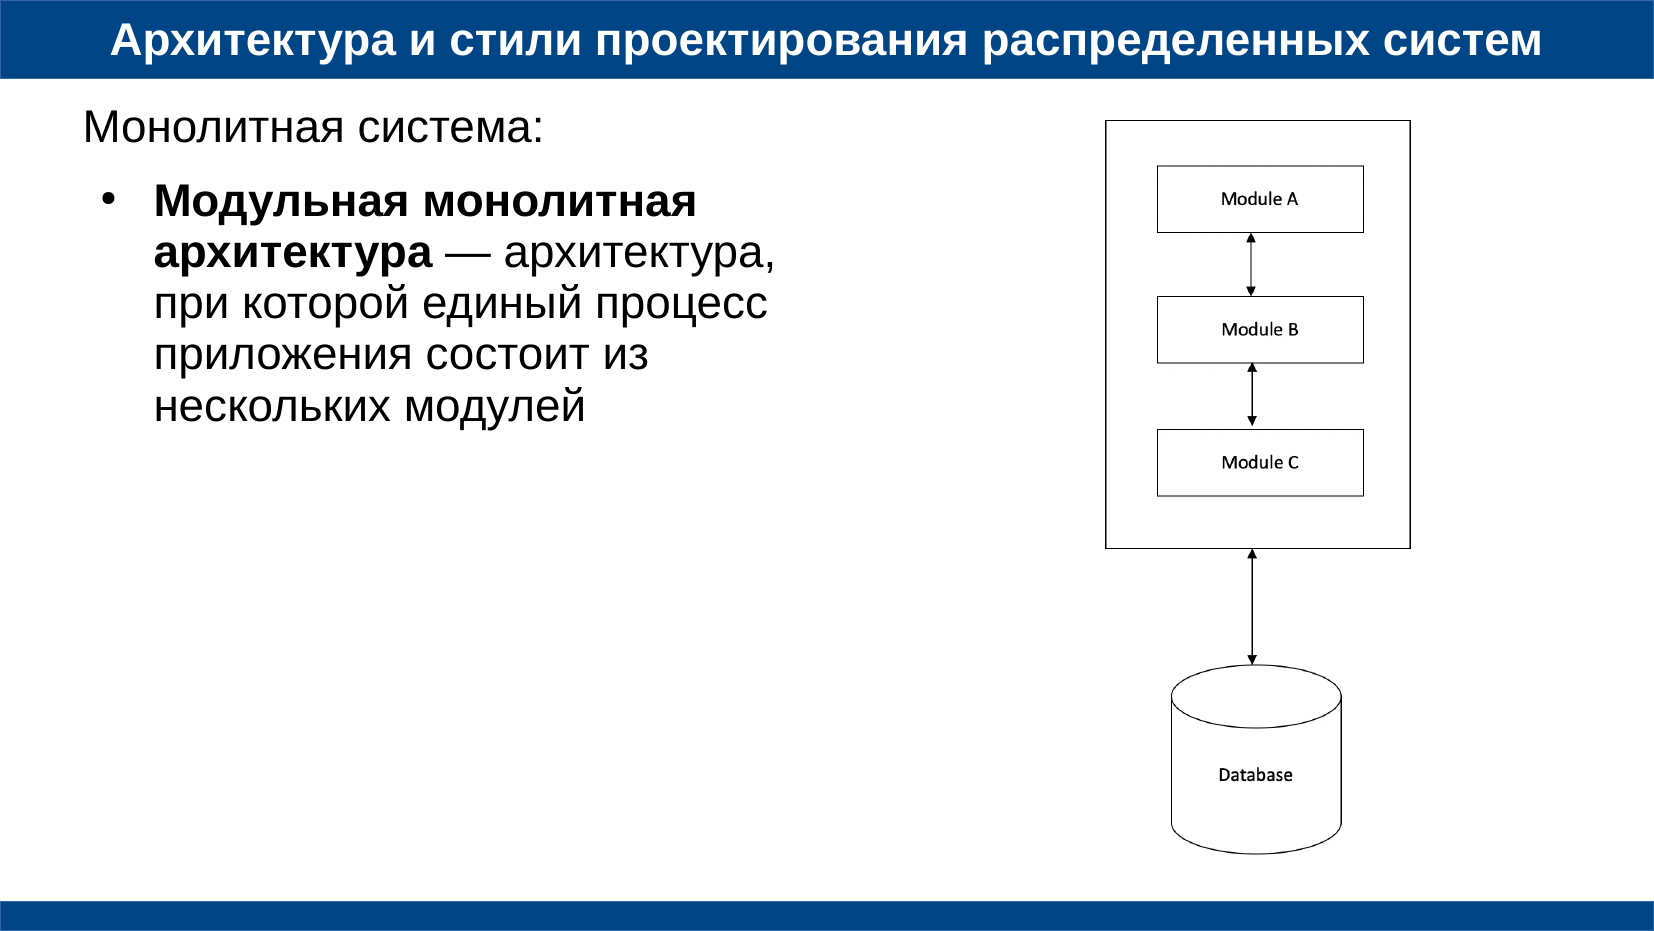

# Архитектура и стили проектирования распределенных систем
Монолитная система:
Модульная монолитная архитектура — архитектура, при которой единый процесс приложения состоит из нескольких модулей